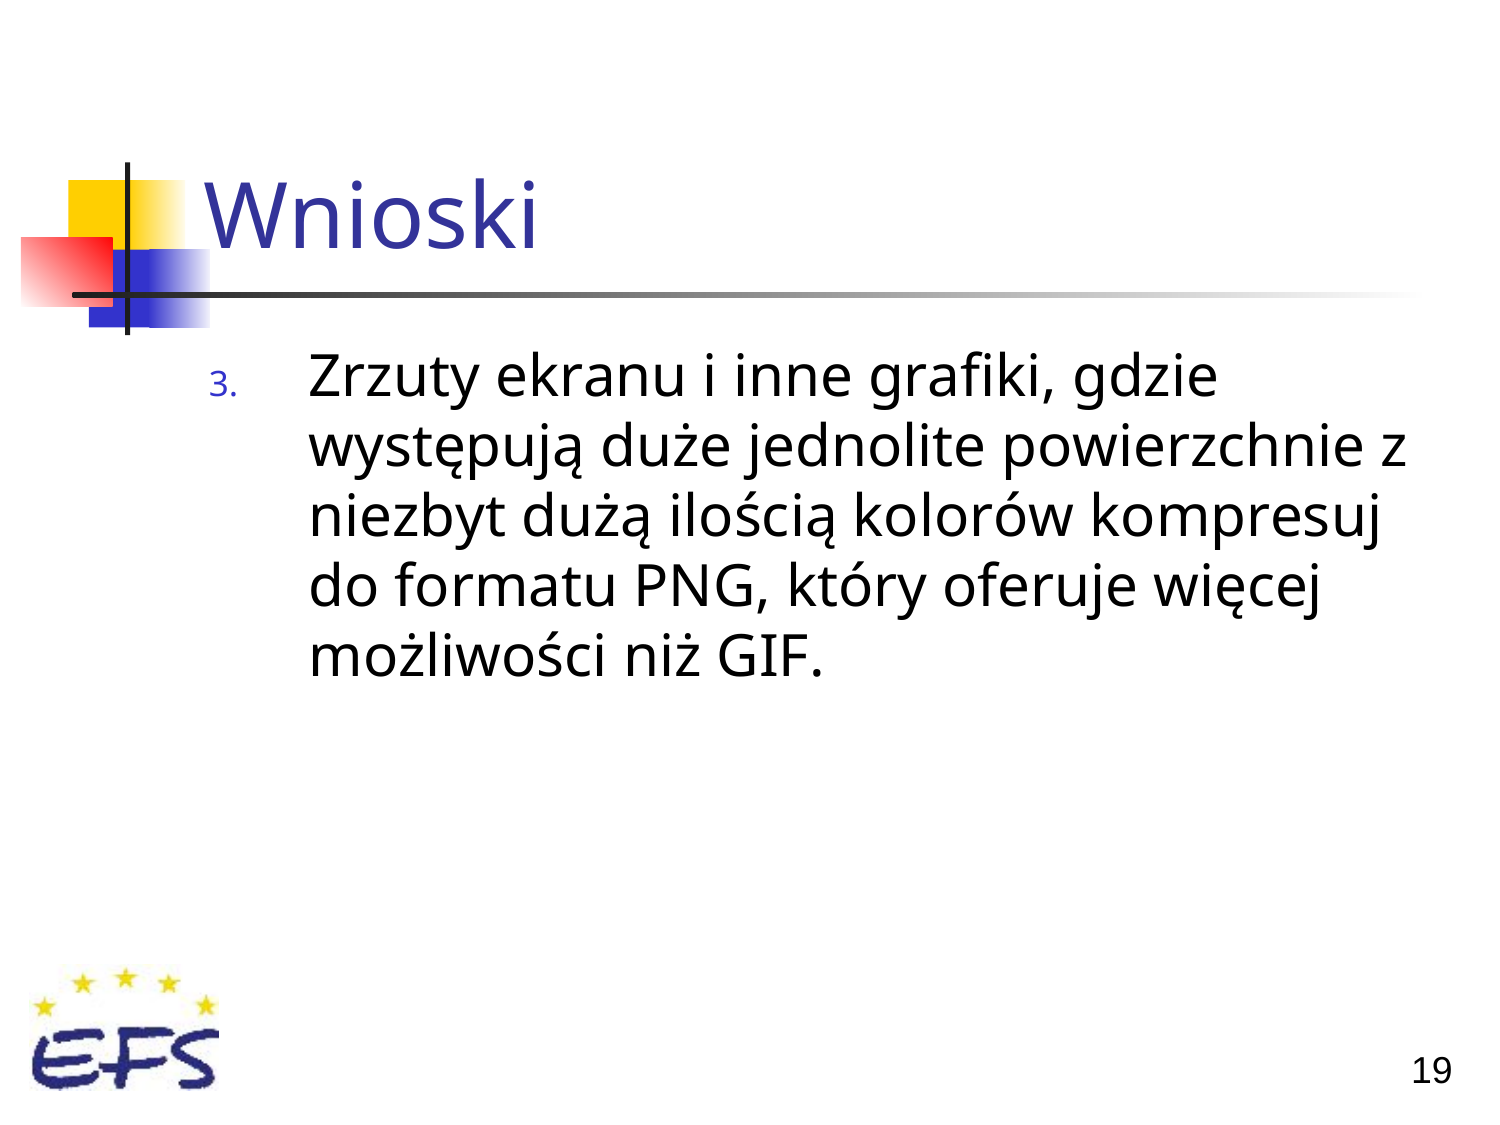

# Wnioski
Zrzuty ekranu i inne grafiki, gdzie występują duże jednolite powierzchnie z niezbyt dużą ilością kolorów kompresuj do formatu PNG, który oferuje więcej możliwości niż GIF.
19